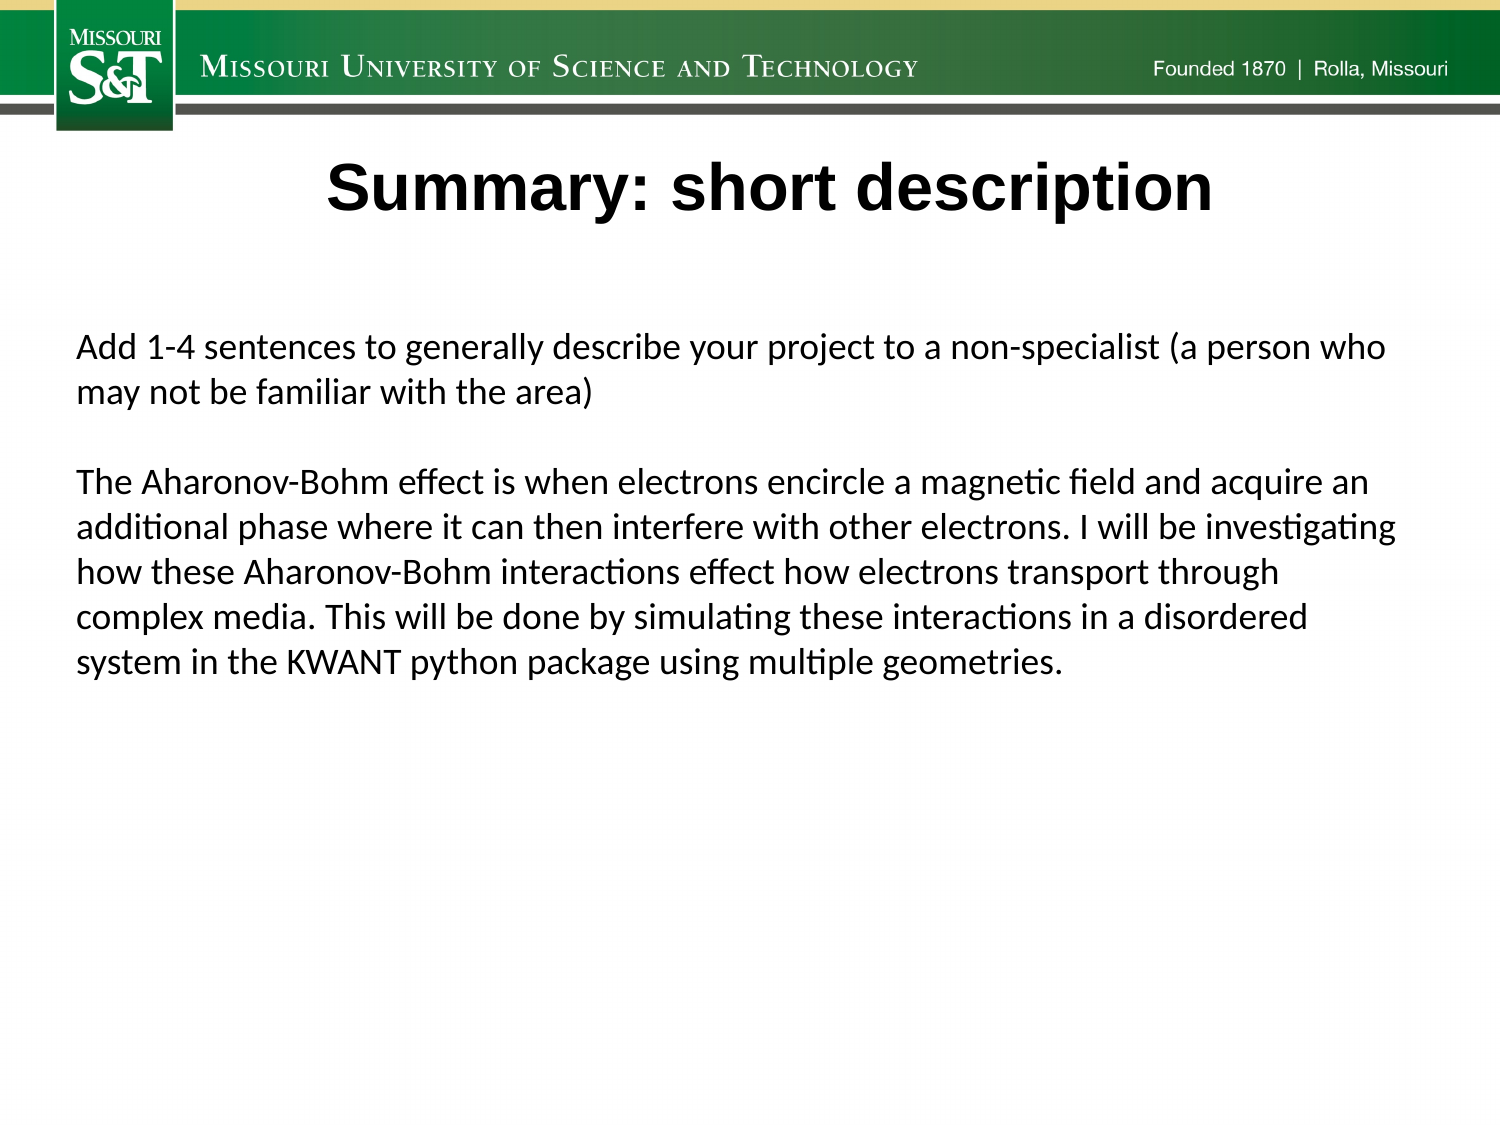

Summary: short description
Add 1-4 sentences to generally describe your project to a non-specialist (a person who may not be familiar with the area)
The Aharonov-Bohm effect is when electrons encircle a magnetic field and acquire an additional phase where it can then interfere with other electrons. I will be investigating how these Aharonov-Bohm interactions effect how electrons transport through complex media. This will be done by simulating these interactions in a disordered system in the KWANT python package using multiple geometries.